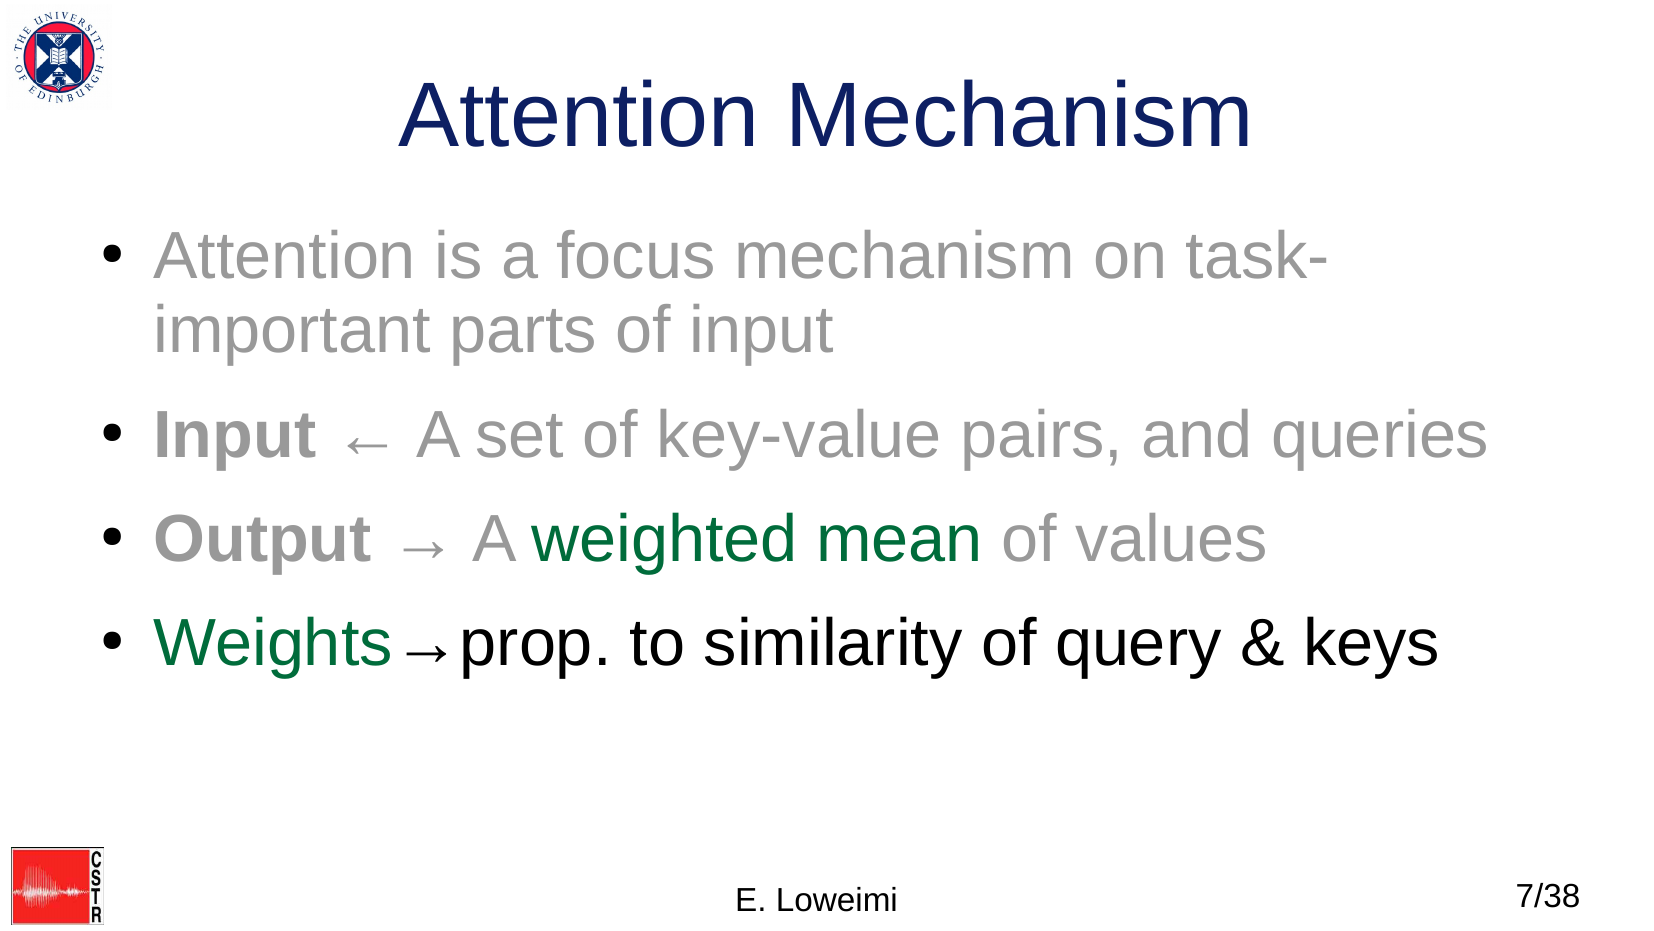

# Attention Mechanism
Attention is a focus mechanism on task-important parts of input
Input ← A set of key-value pairs, and queries
Output → A weighted mean of values
Weights→prop. to similarity of query & keys
 7/38
E. Loweimi